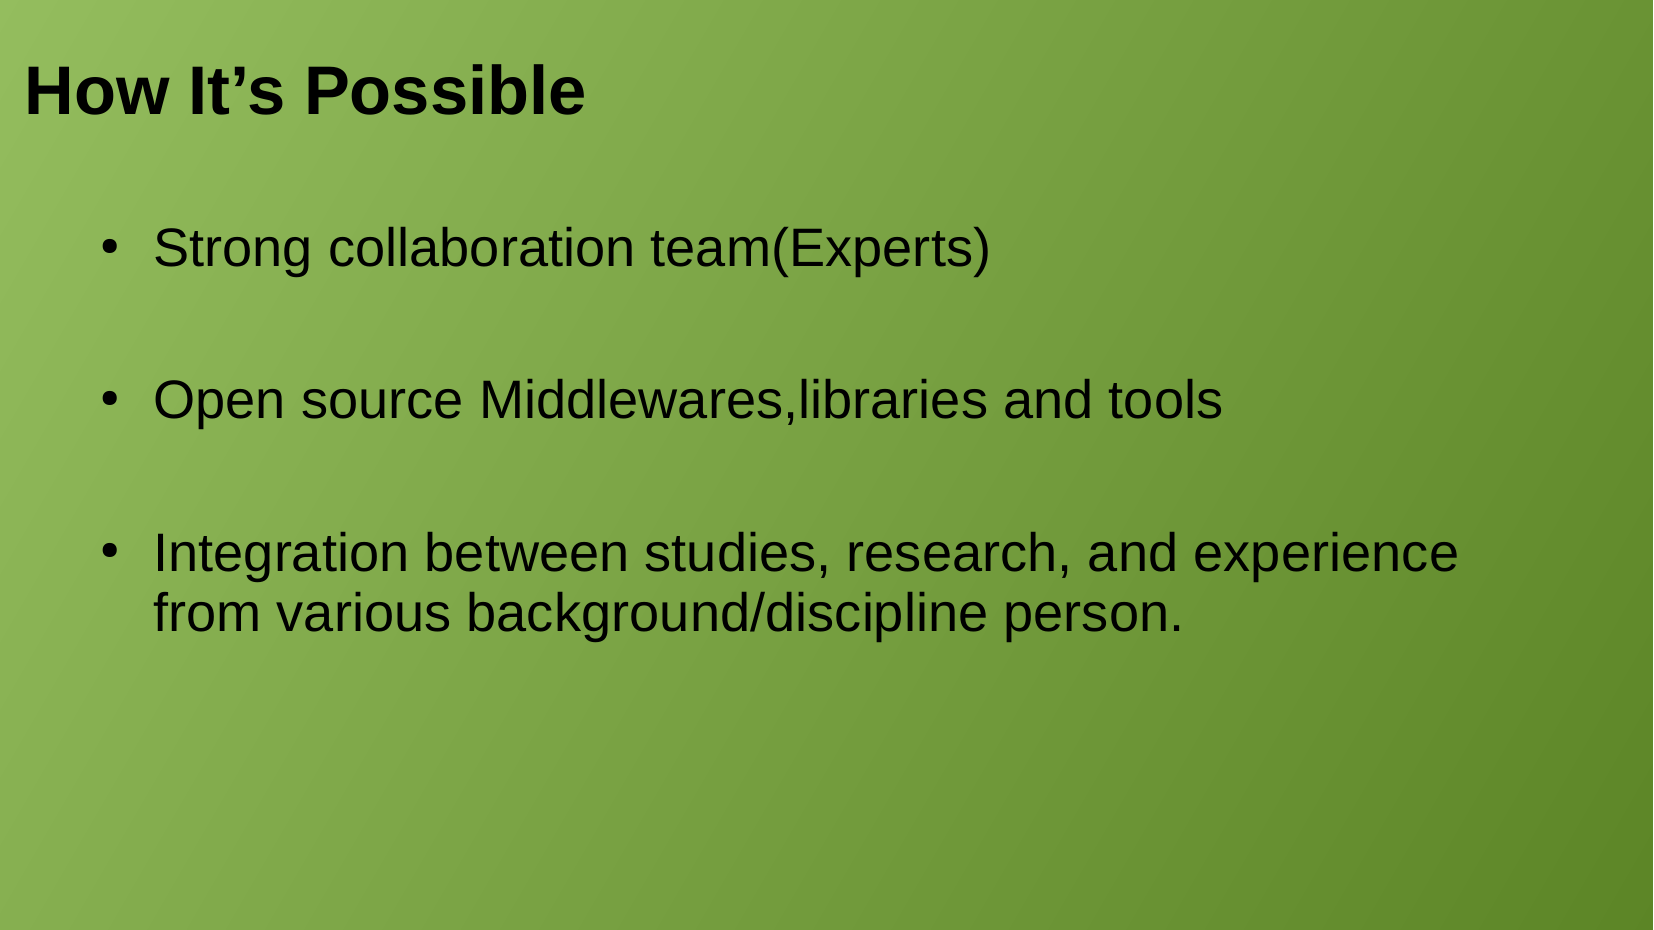

# How It’s Possible
Strong collaboration team(Experts)
Open source Middlewares,libraries and tools
Integration between studies, research, and experience from various background/discipline person.